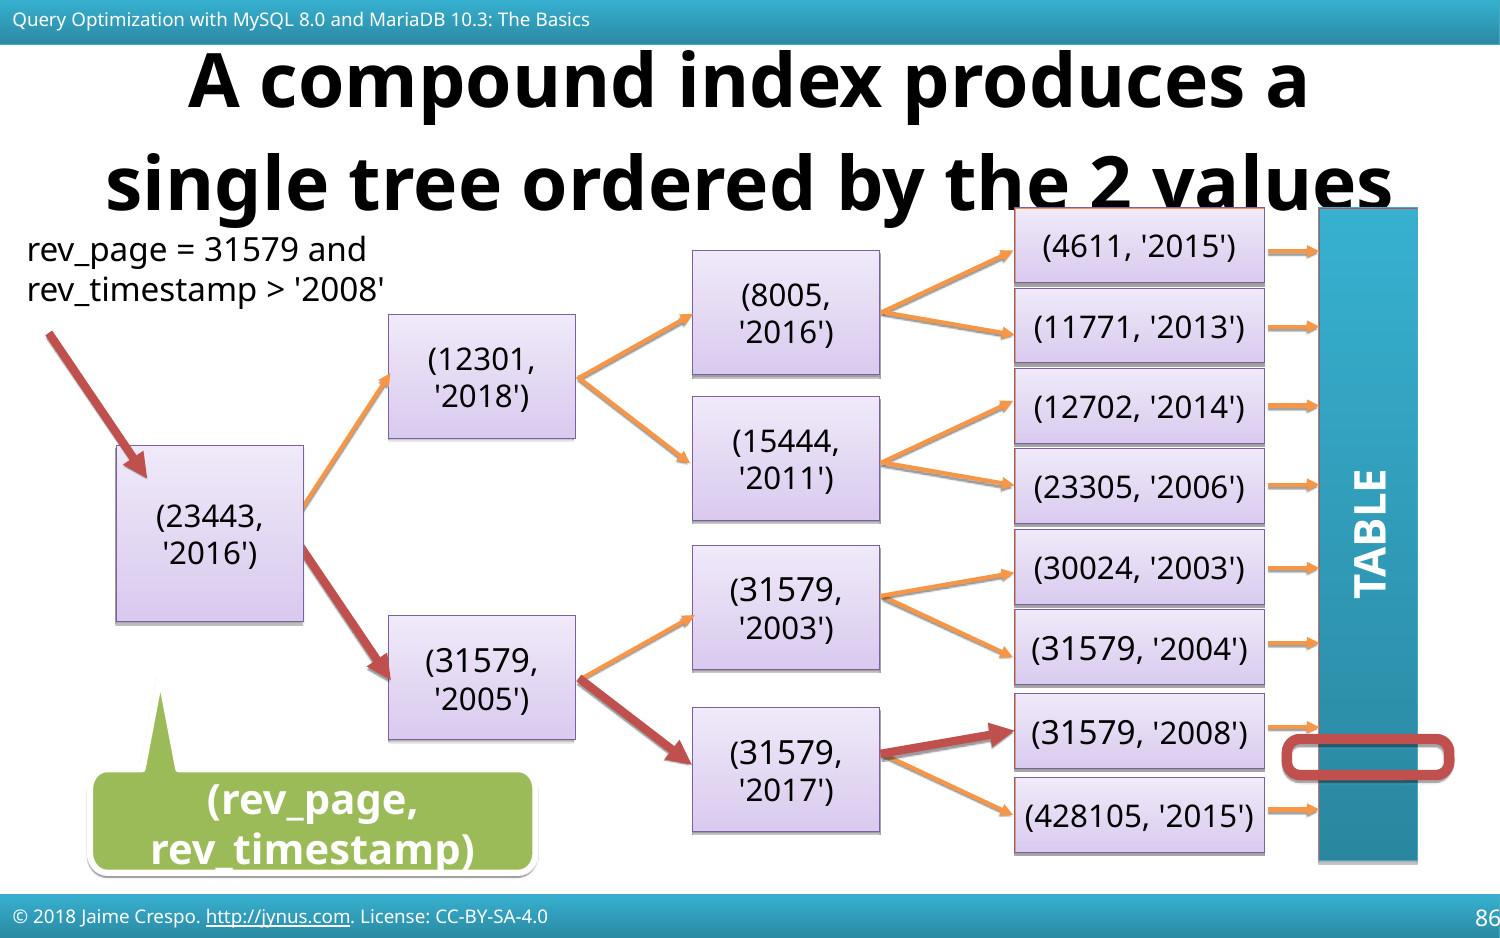

# A compound index produces a single tree ordered by the 2 values
(4611, '2015')
rev_page = 31579 and rev_timestamp > '2008'
(8005, '2016')
(11771, '2013')
(12301, '2018')
(12702, '2014')
(15444, '2011')
(23443, '2016')
(23305, '2006')
TABLE
(30024, '2003')
(31579, '2003')
(31579, '2004')
(31579, '2005')
(rev_page, rev_timestamp)
(31579, '2008')
(31579, '2017')
(428105, '2015')